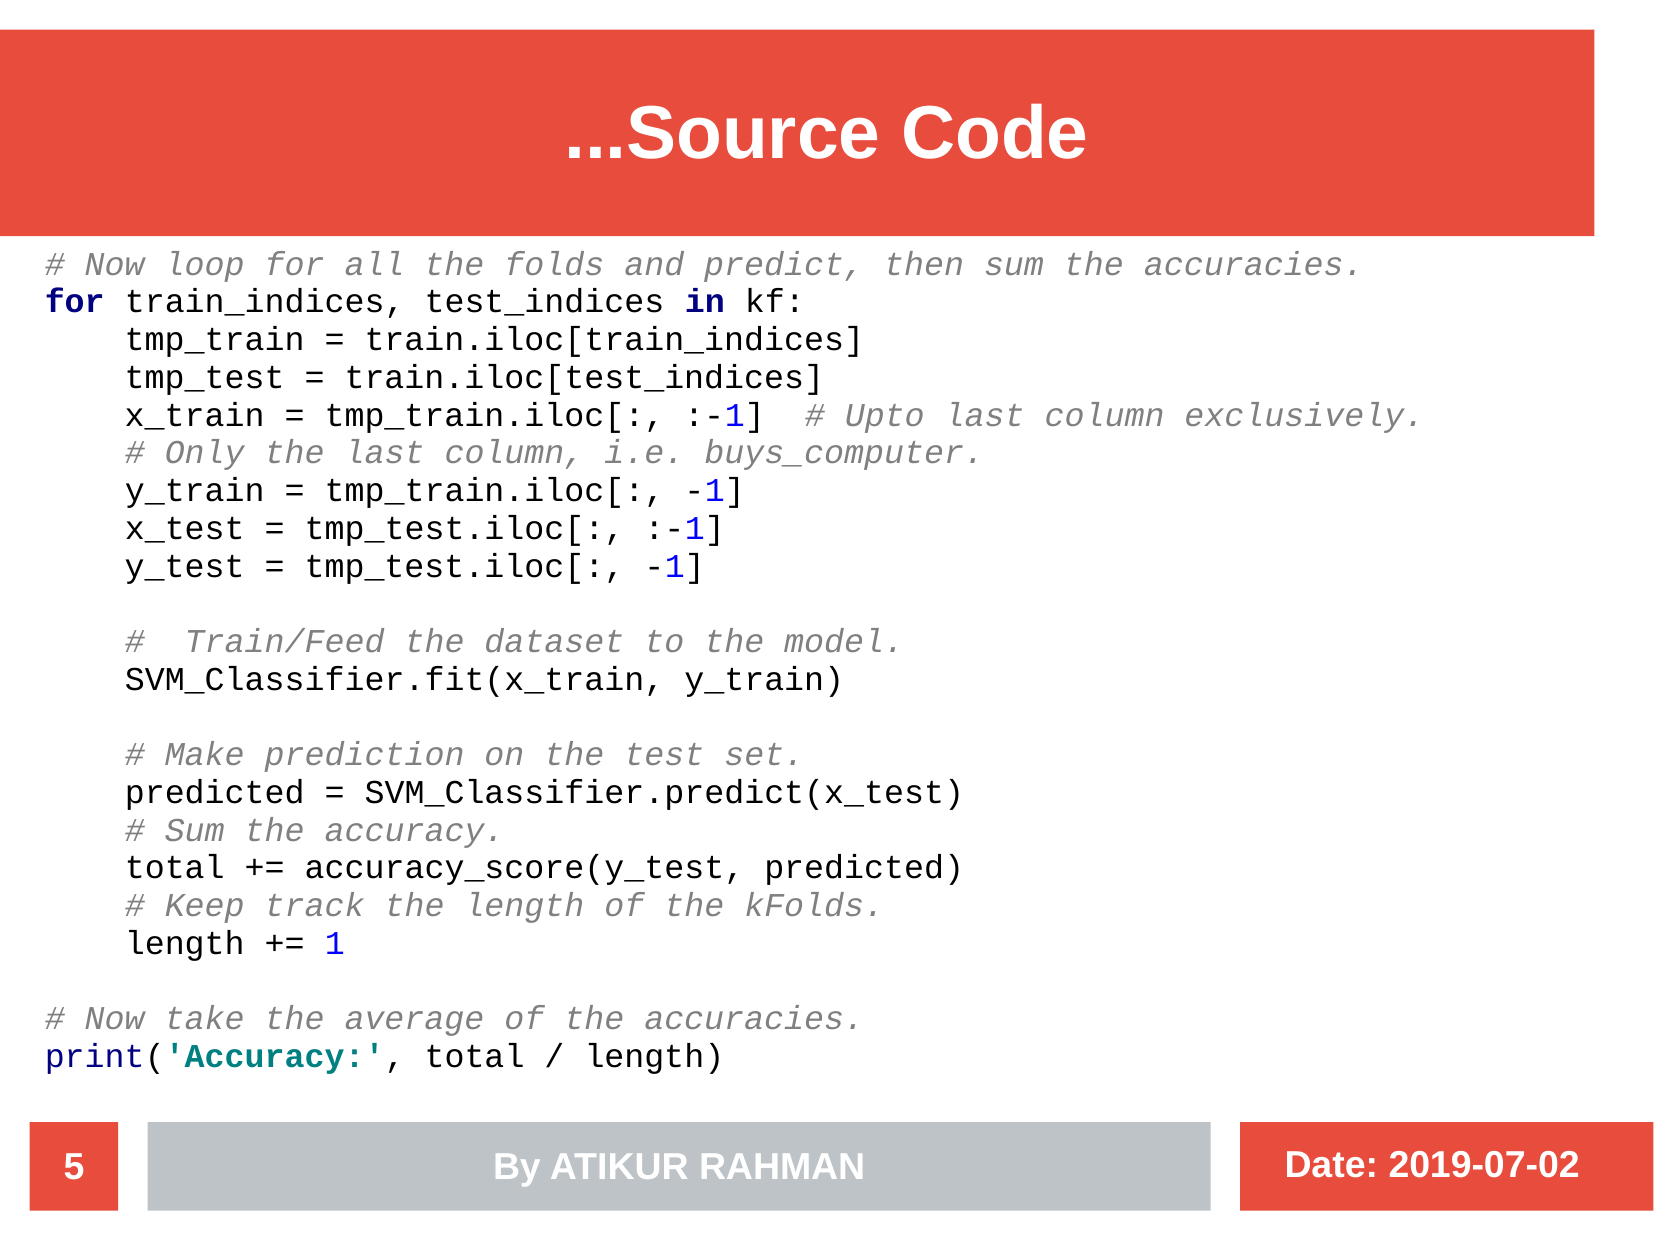

# ...Source Code
# Now loop for all the folds and predict, then sum the accuracies. for train_indices, test_indices in kf: tmp_train = train.iloc[train_indices] tmp_test = train.iloc[test_indices] x_train = tmp_train.iloc[:, :-1] # Upto last column exclusively.
 # Only the last column, i.e. buys_computer.
 y_train = tmp_train.iloc[:, -1]
 x_test = tmp_test.iloc[:, :-1]
 y_test = tmp_test.iloc[:, -1]
 # Train/Feed the dataset to the model.
 SVM_Classifier.fit(x_train, y_train)
 # Make prediction on the test set.
 predicted = SVM_Classifier.predict(x_test)
 # Sum the accuracy.
 total += accuracy_score(y_test, predicted)
 # Keep track the length of the kFolds.
 length += 1
# Now take the average of the accuracies.
print('Accuracy:', total / length)
5
By ATIKUR RAHMAN
Date: 2019-07-02